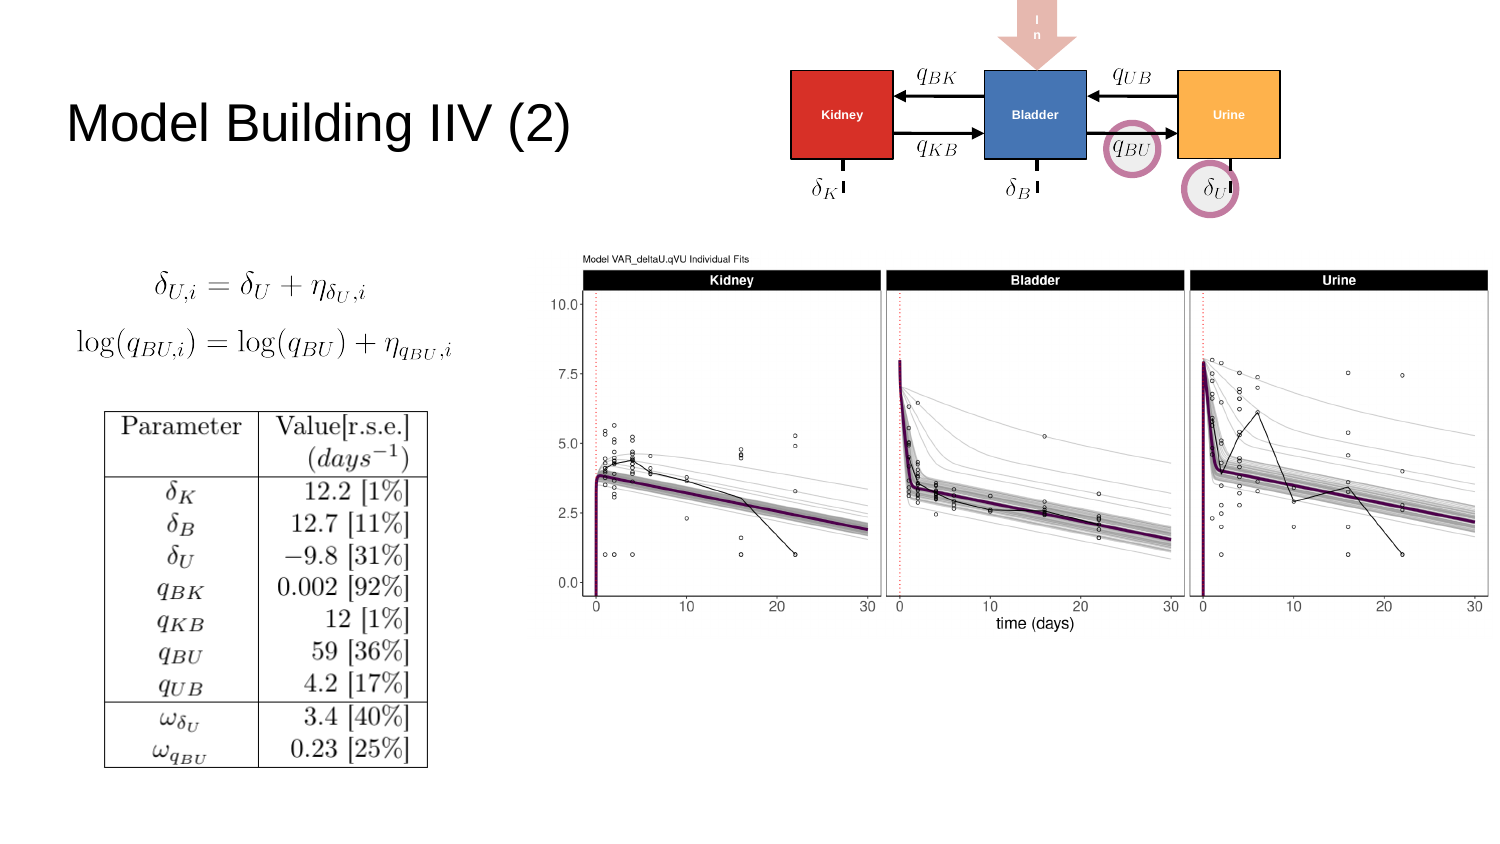

In
In
Urine
Urine
Kidney
Bladder
Kidney
Bladder
# Model Building IIV (2)
In
Urine
Kidney
Bladder